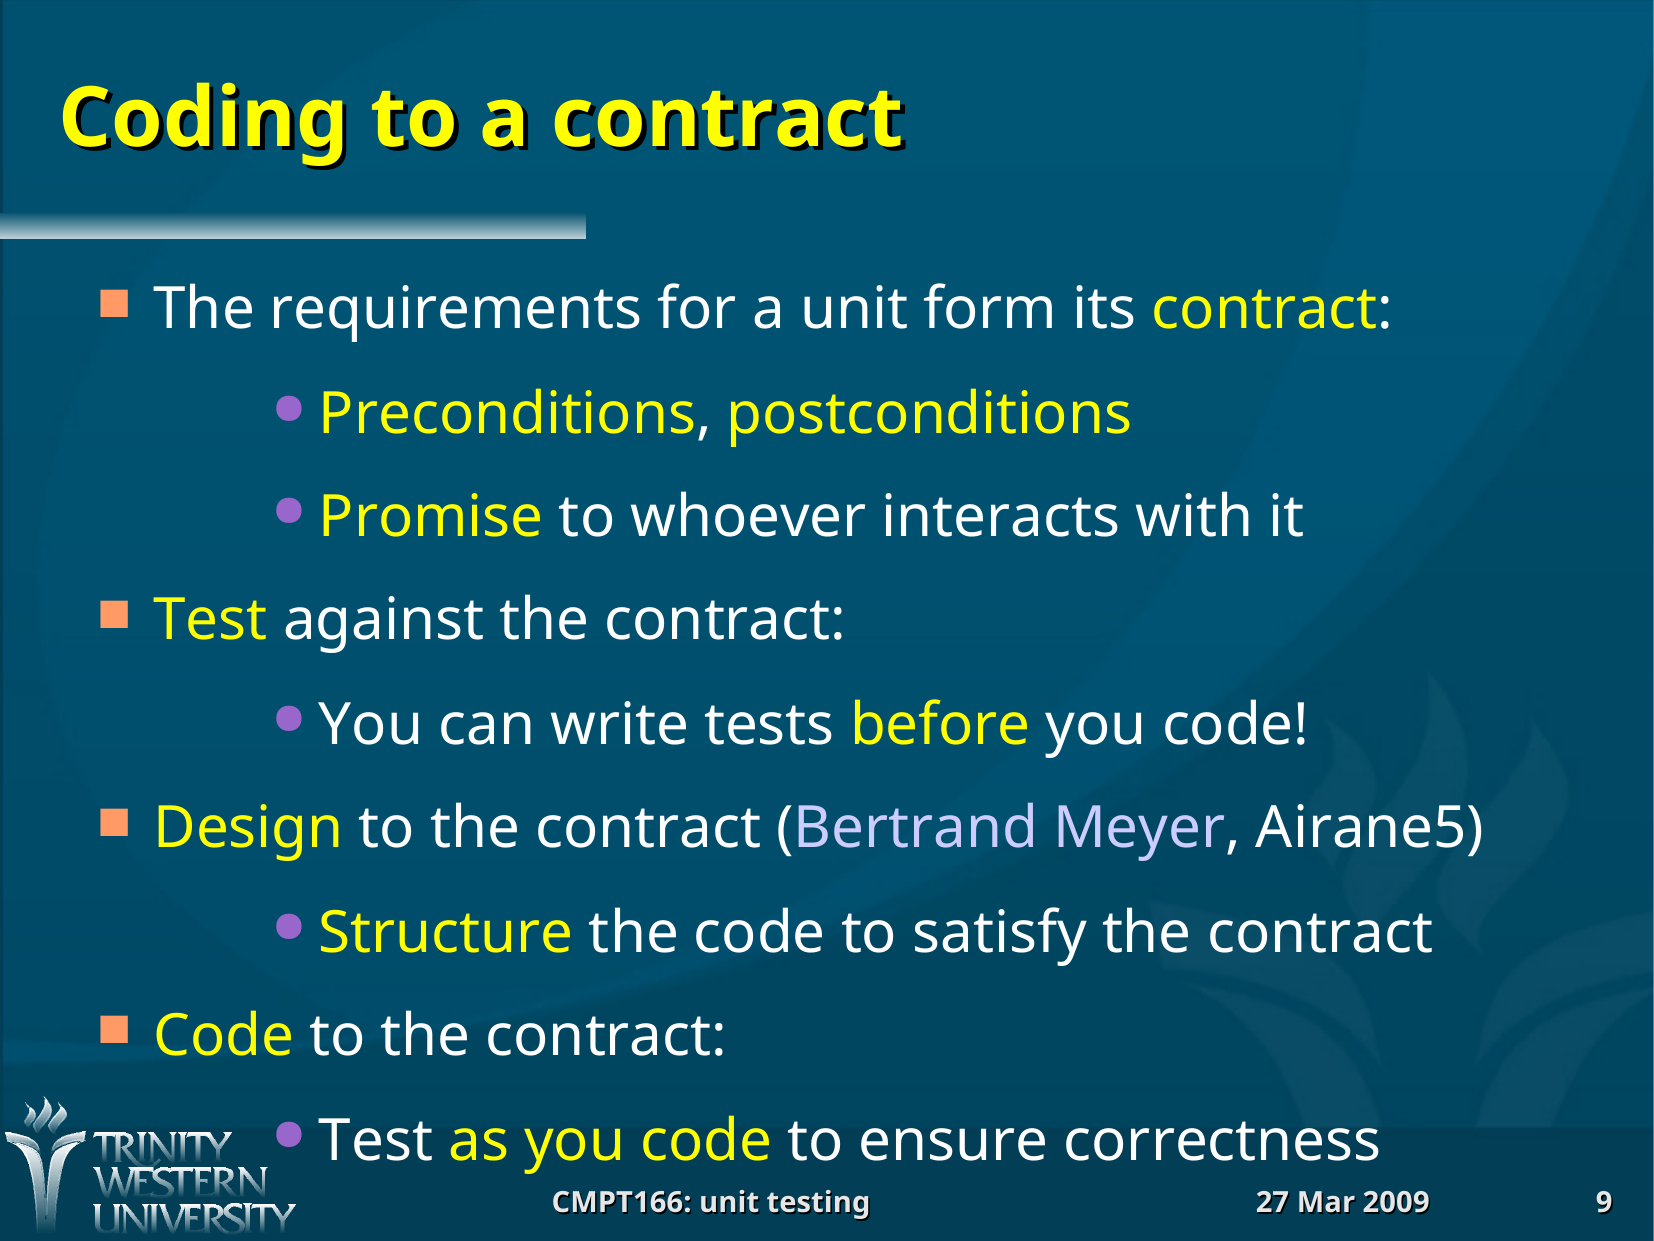

# Coding to a contract
The requirements for a unit form its contract:
Preconditions, postconditions
Promise to whoever interacts with it
Test against the contract:
You can write tests before you code!
Design to the contract (Bertrand Meyer, Airane5)
Structure the code to satisfy the contract
Code to the contract:
Test as you code to ensure correctness
CMPT166: unit testing
27 Mar 2009
9